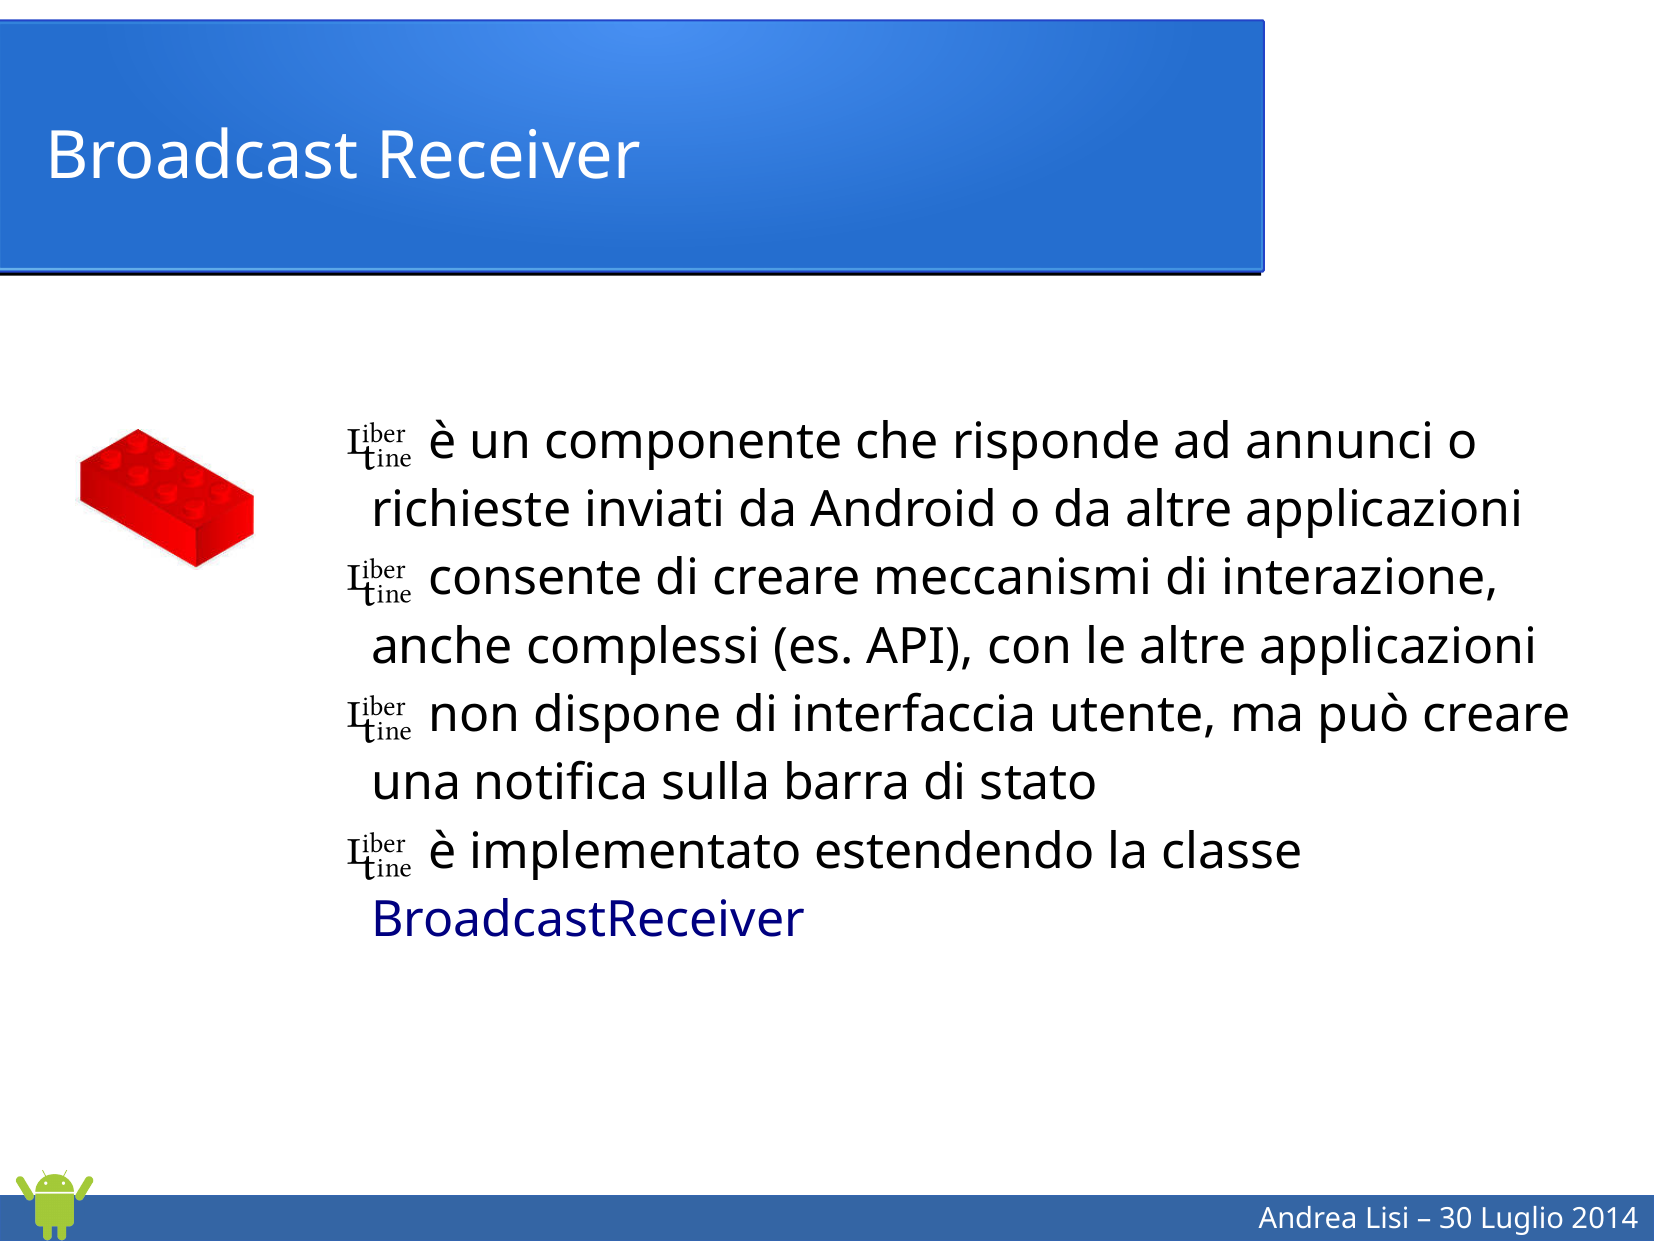

# Broadcast Receiver
 è un componente che risponde ad annunci o
 richieste inviati da Android o da altre applicazioni
 consente di creare meccanismi di interazione,
 anche complessi (es. API), con le altre applicazioni
 non dispone di interfaccia utente, ma può creare
 una notifica sulla barra di stato
 è implementato estendendo la classe
 BroadcastReceiver
Andrea Lisi – 30 Luglio 2014